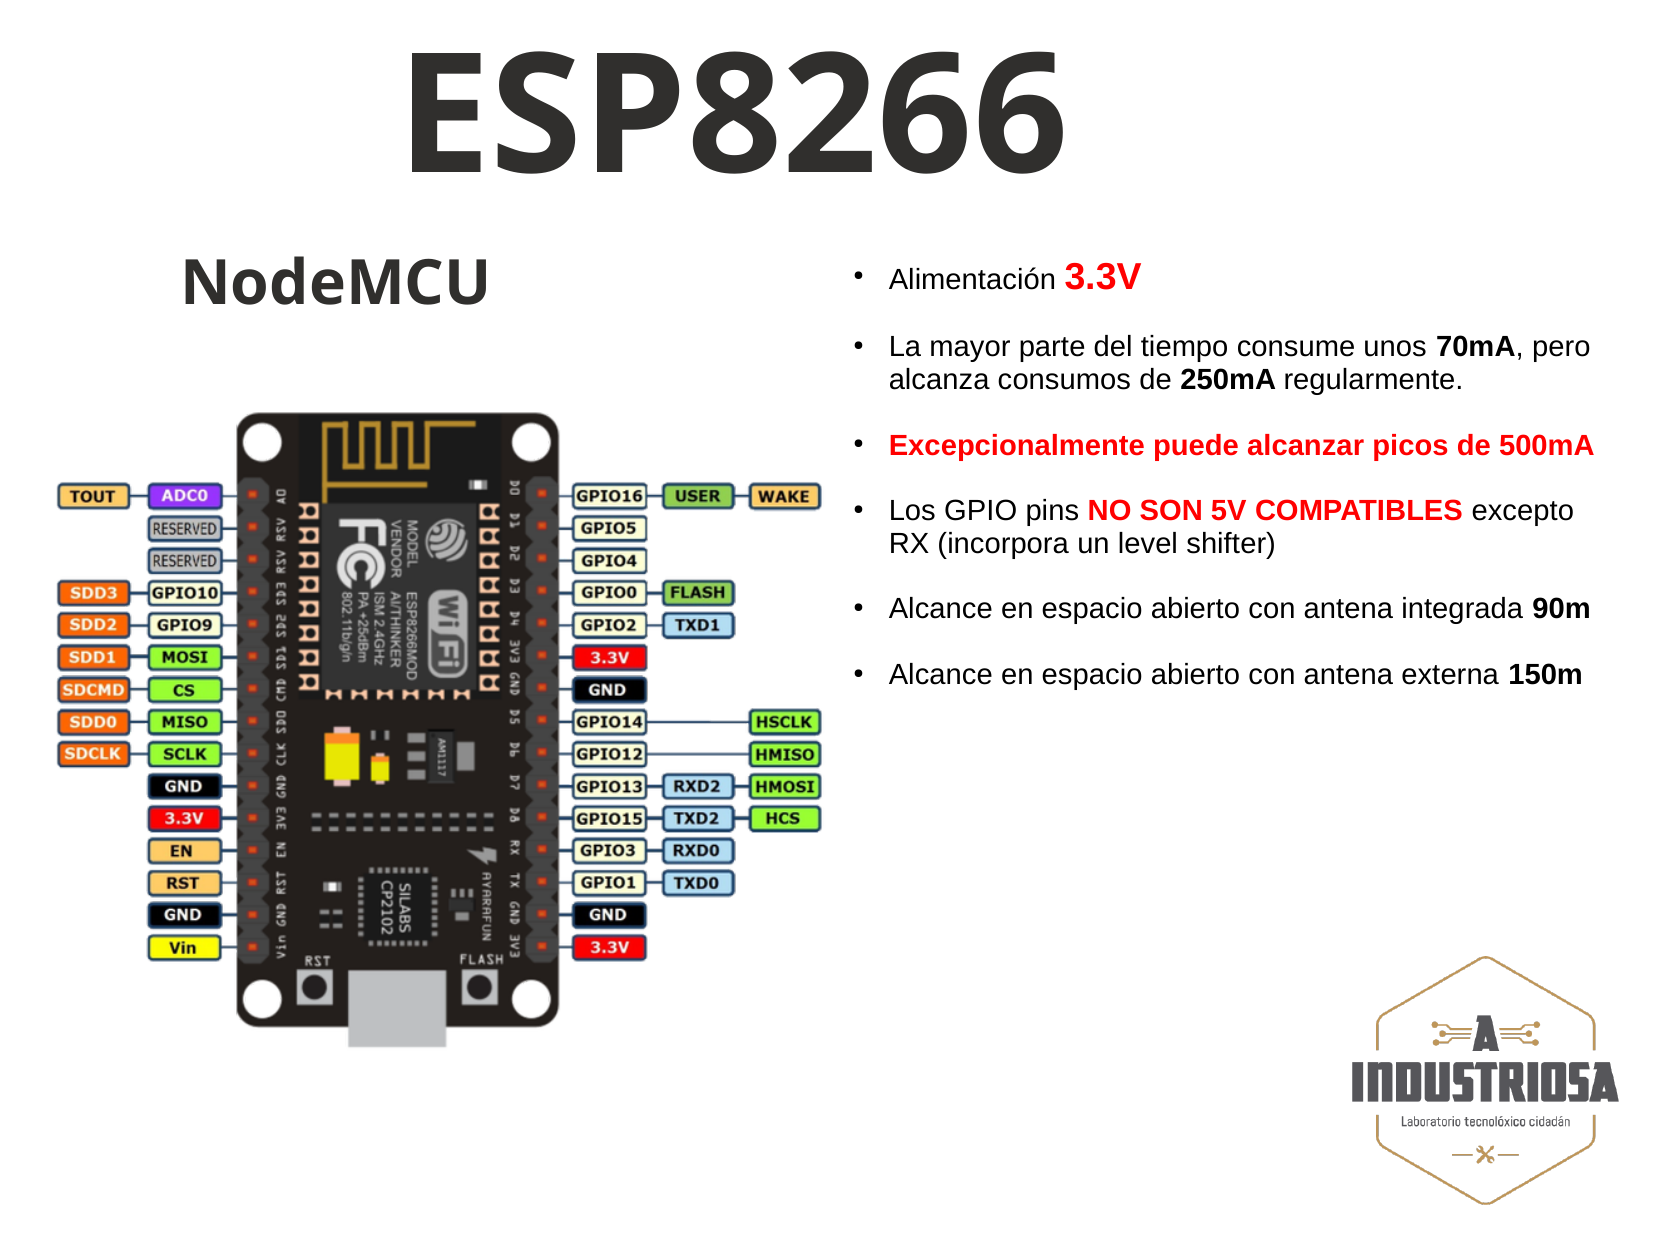

ESP8266
NodeMCU
Alimentación 3.3V
La mayor parte del tiempo consume unos 70mA, pero alcanza consumos de 250mA regularmente.
Excepcionalmente puede alcanzar picos de 500mA
Los GPIO pins NO SON 5V COMPATIBLES excepto RX (incorpora un level shifter)
Alcance en espacio abierto con antena integrada 90m
Alcance en espacio abierto con antena externa 150m